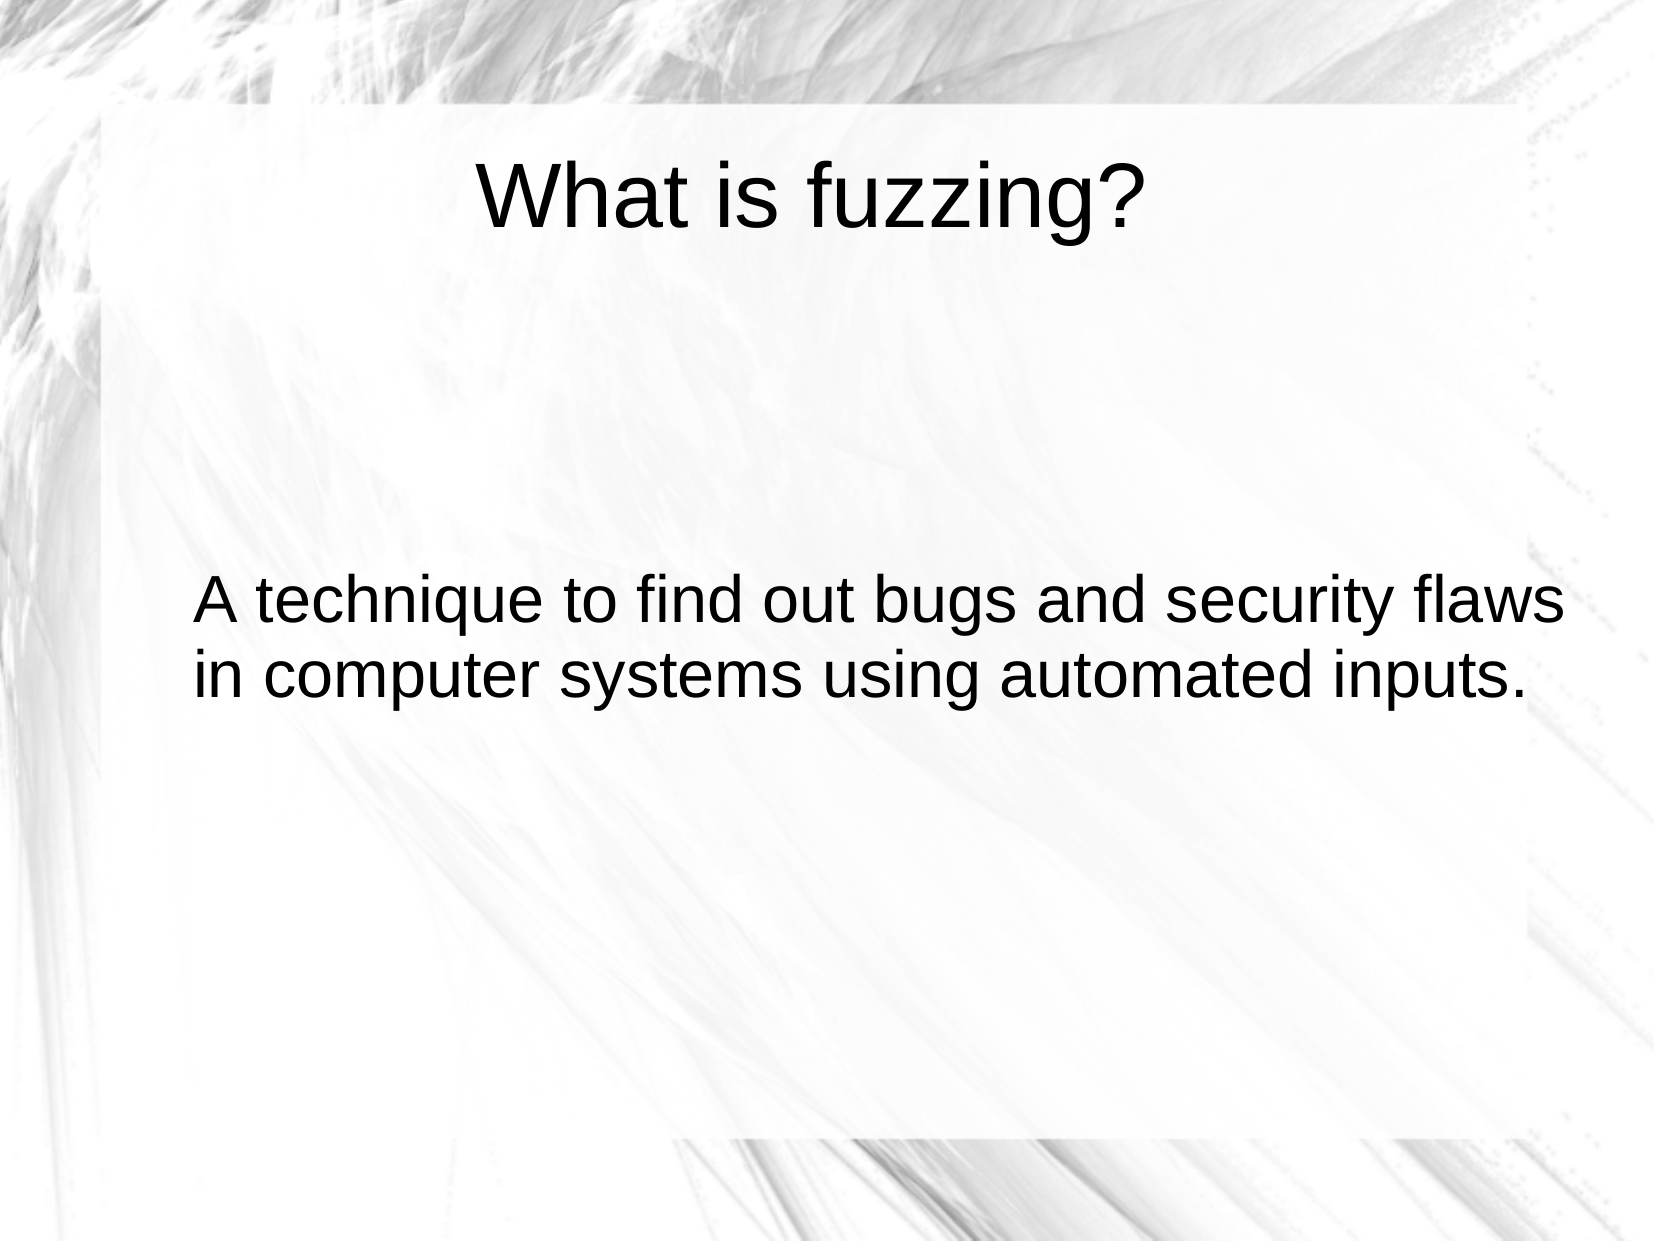

# What is fuzzing?
A technique to find out bugs and security flaws in computer systems using automated inputs.